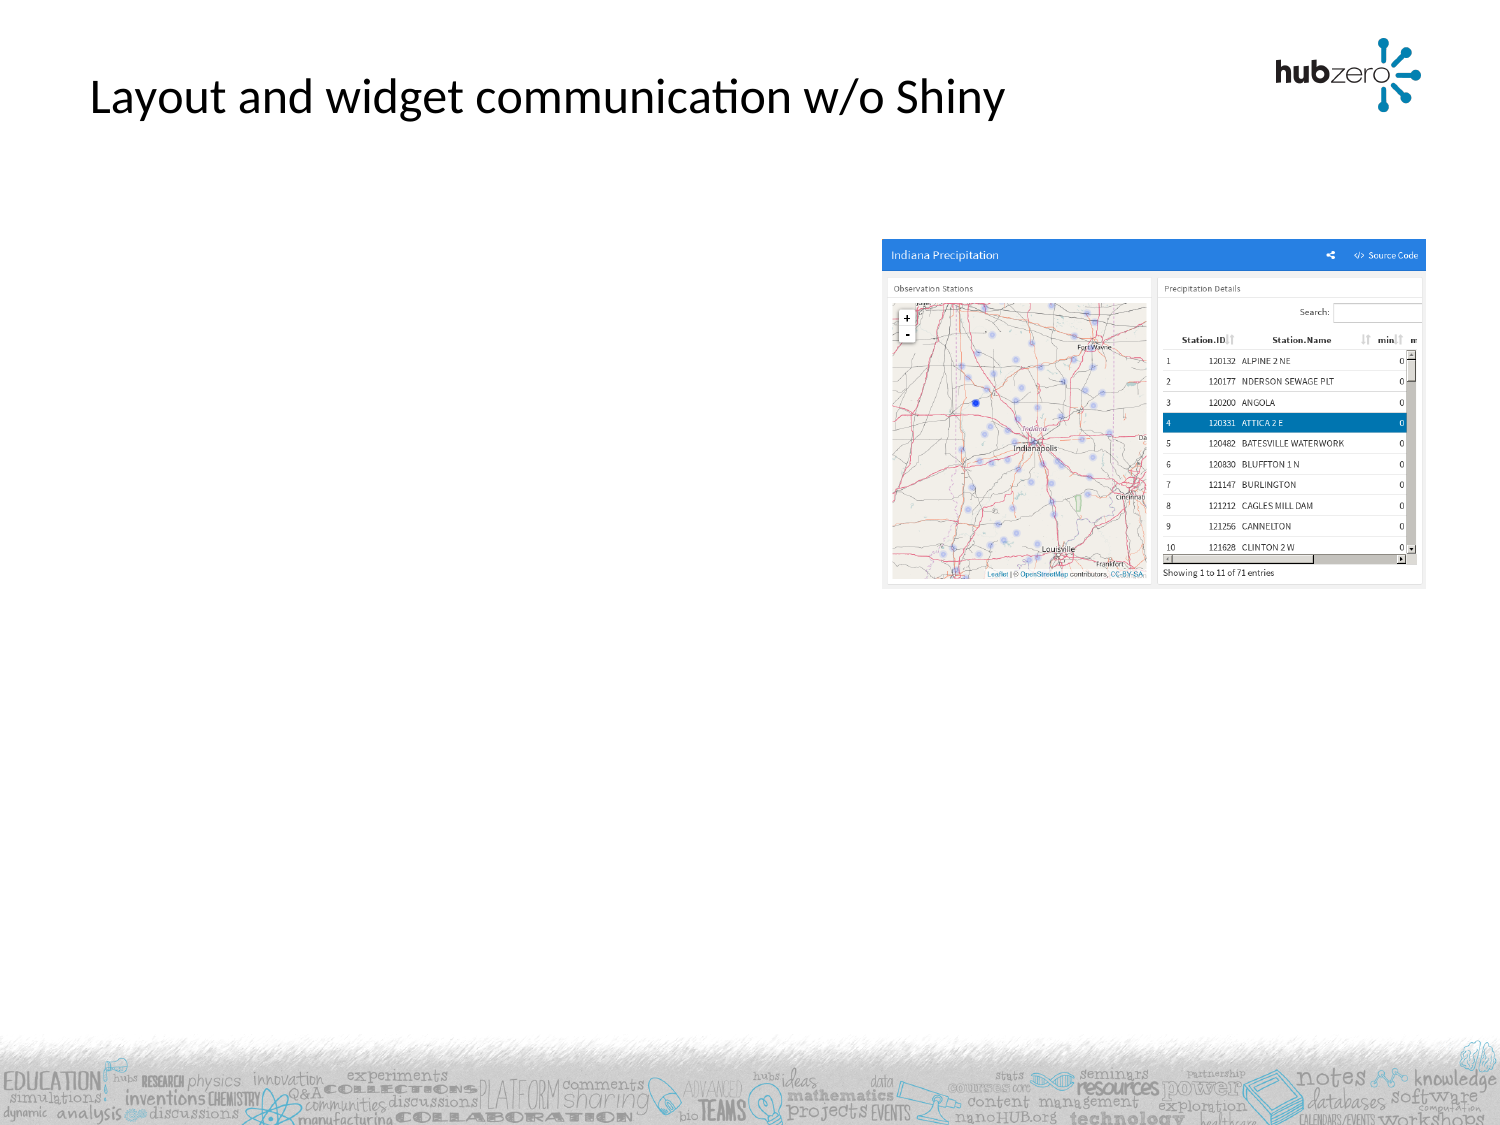

# Layout and widget communication w/o Shiny